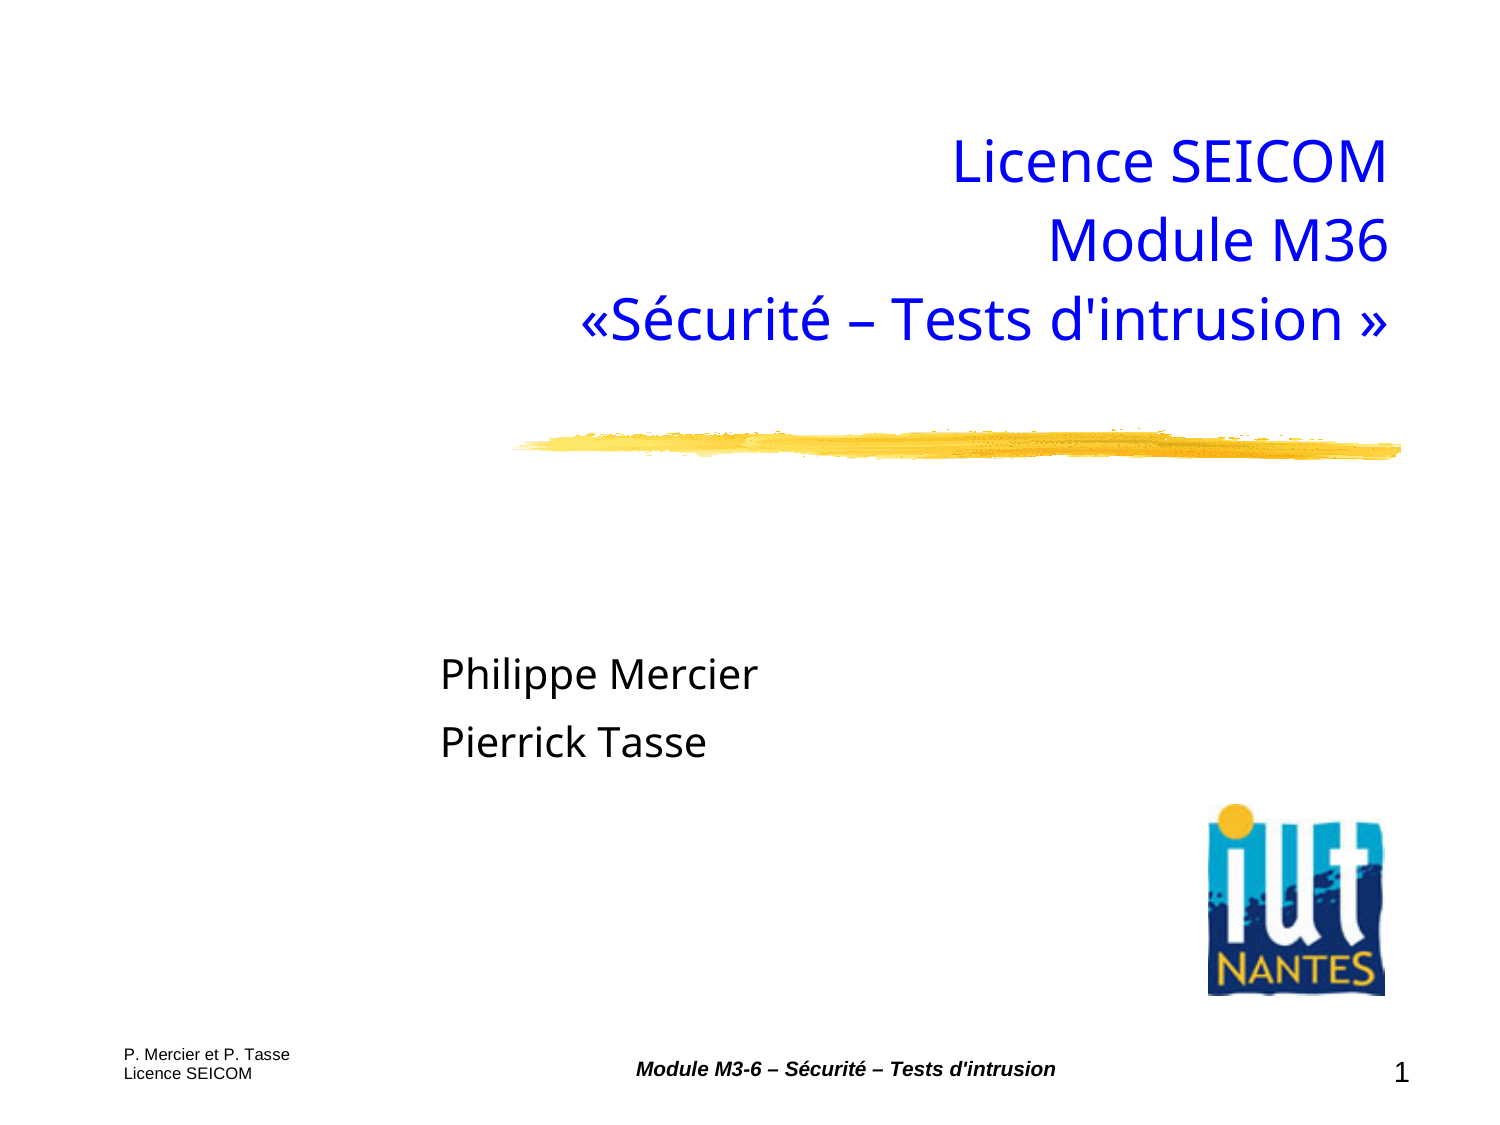

# Licence SEICOM Module M36 «Sécurité – Tests d'intrusion »
Philippe Mercier
Pierrick Tasse